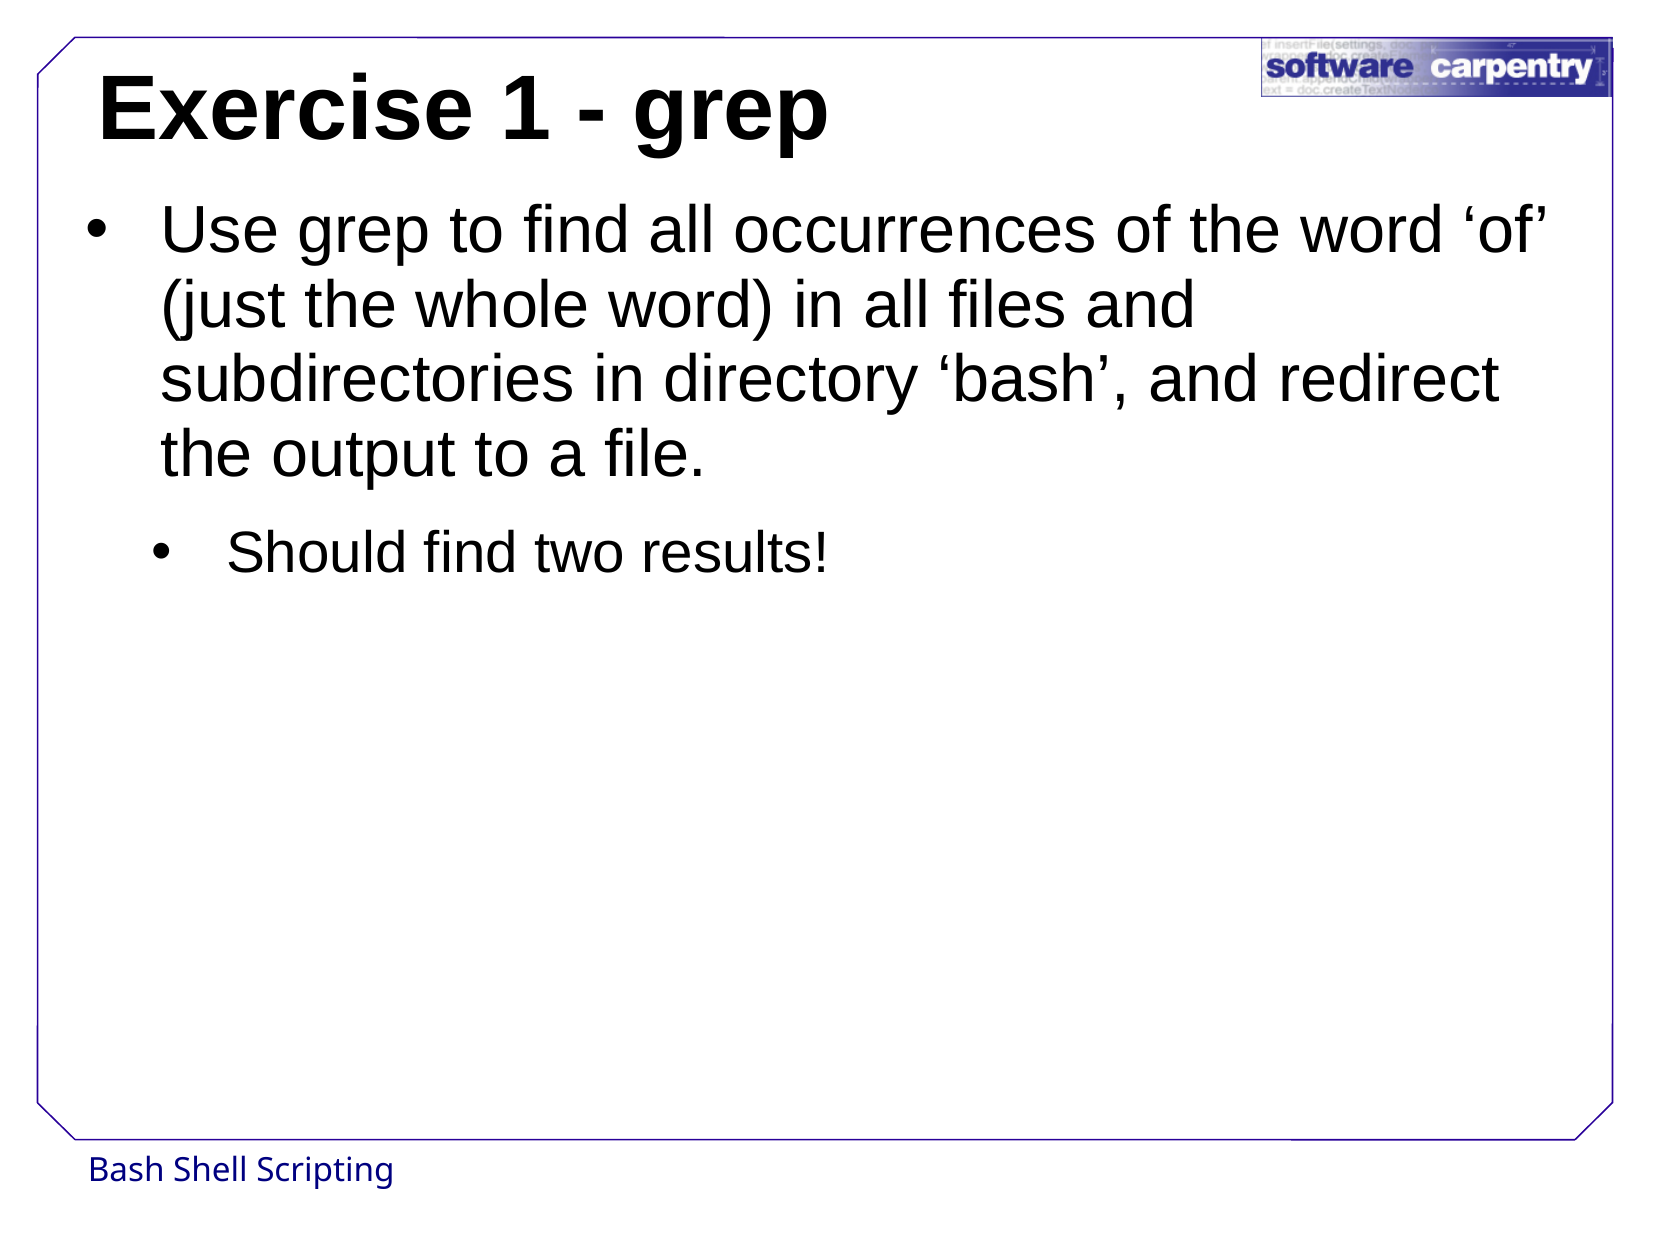

# Exercise 1 - grep
Use grep to find all occurrences of the word ‘of’ (just the whole word) in all files and subdirectories in directory ‘bash’, and redirect the output to a file.
Should find two results!